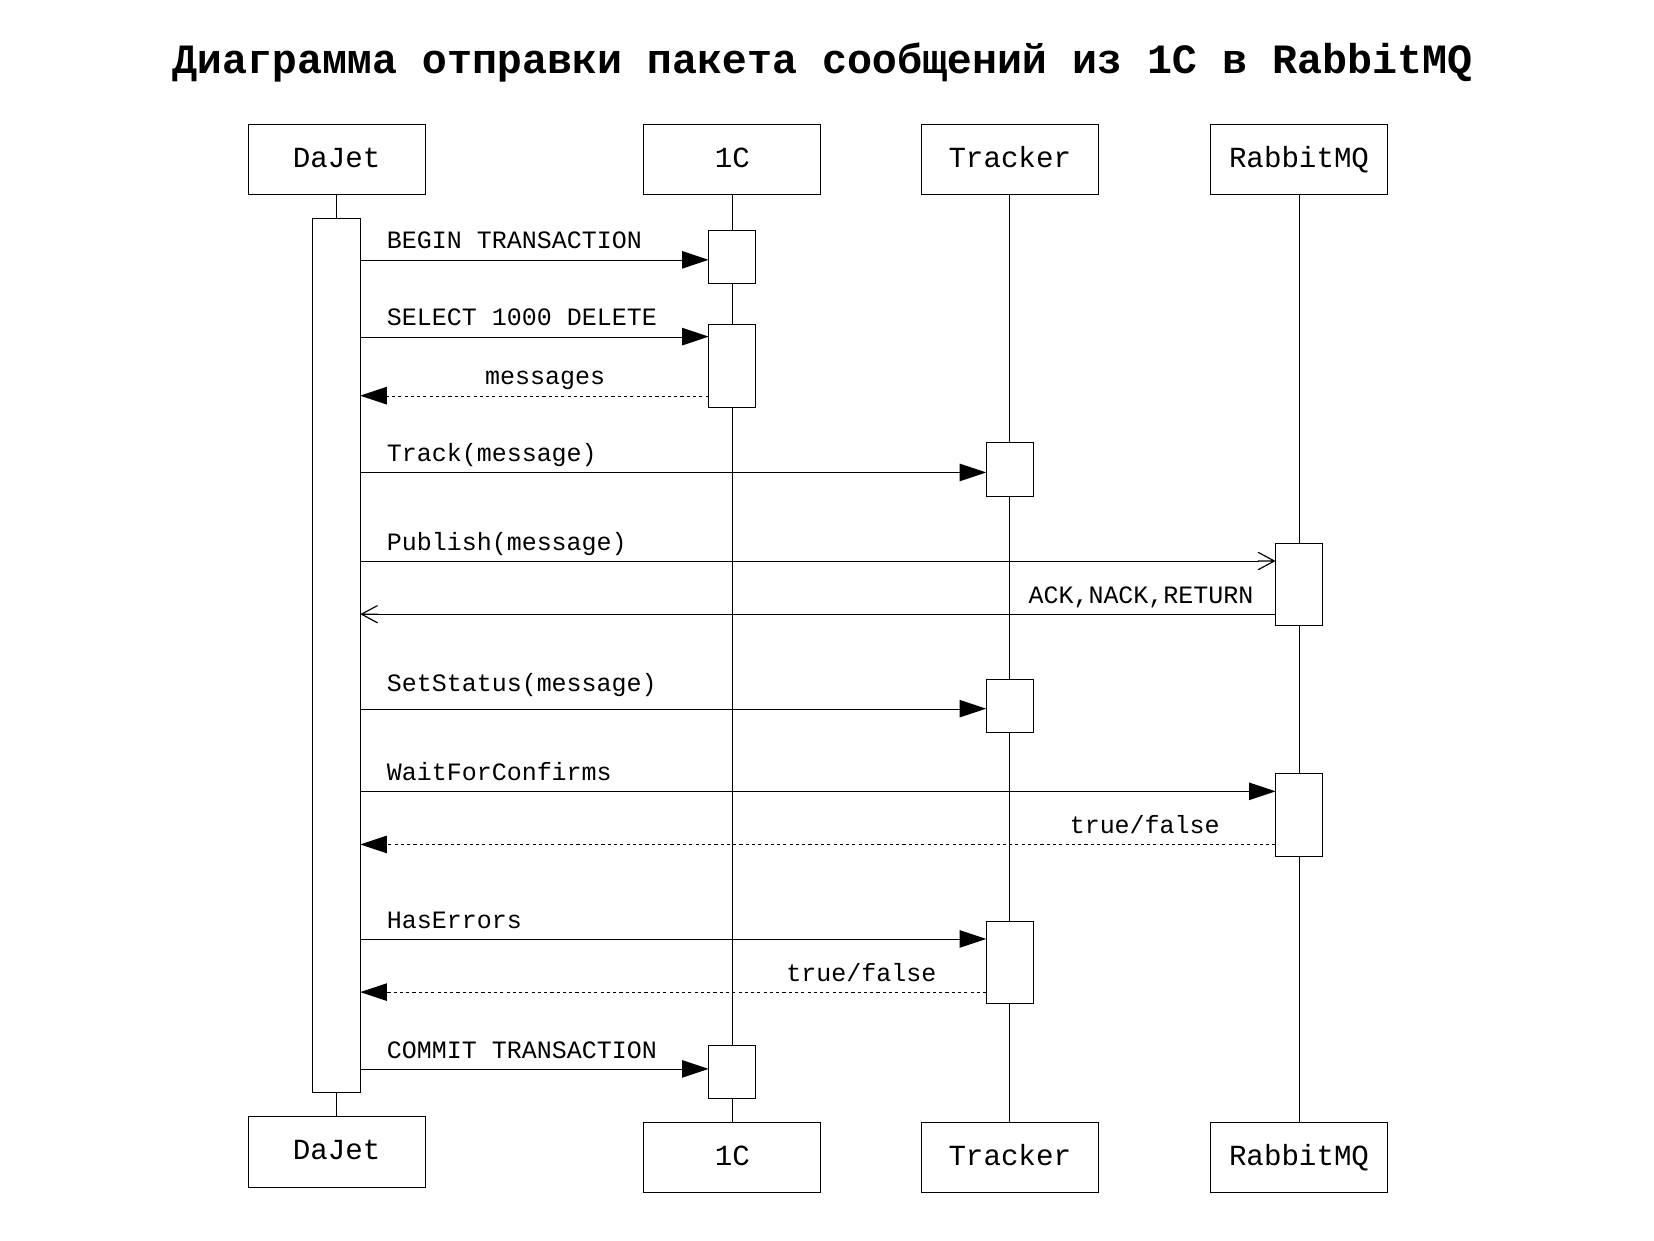

Диаграмма отправки пакета сообщений из 1С в RabbitMQ
DaJet
1C
Tracker
RabbitMQ
BEGIN TRANSACTION
SELECT 1000 DELETE
messages
Track(message)
Publish(message)
ACK,NACK,RETURN
SetStatus(message)
WaitForConfirms
true/false
HasErrors
true/false
COMMIT TRANSACTION
DaJet
1C
Tracker
RabbitMQ